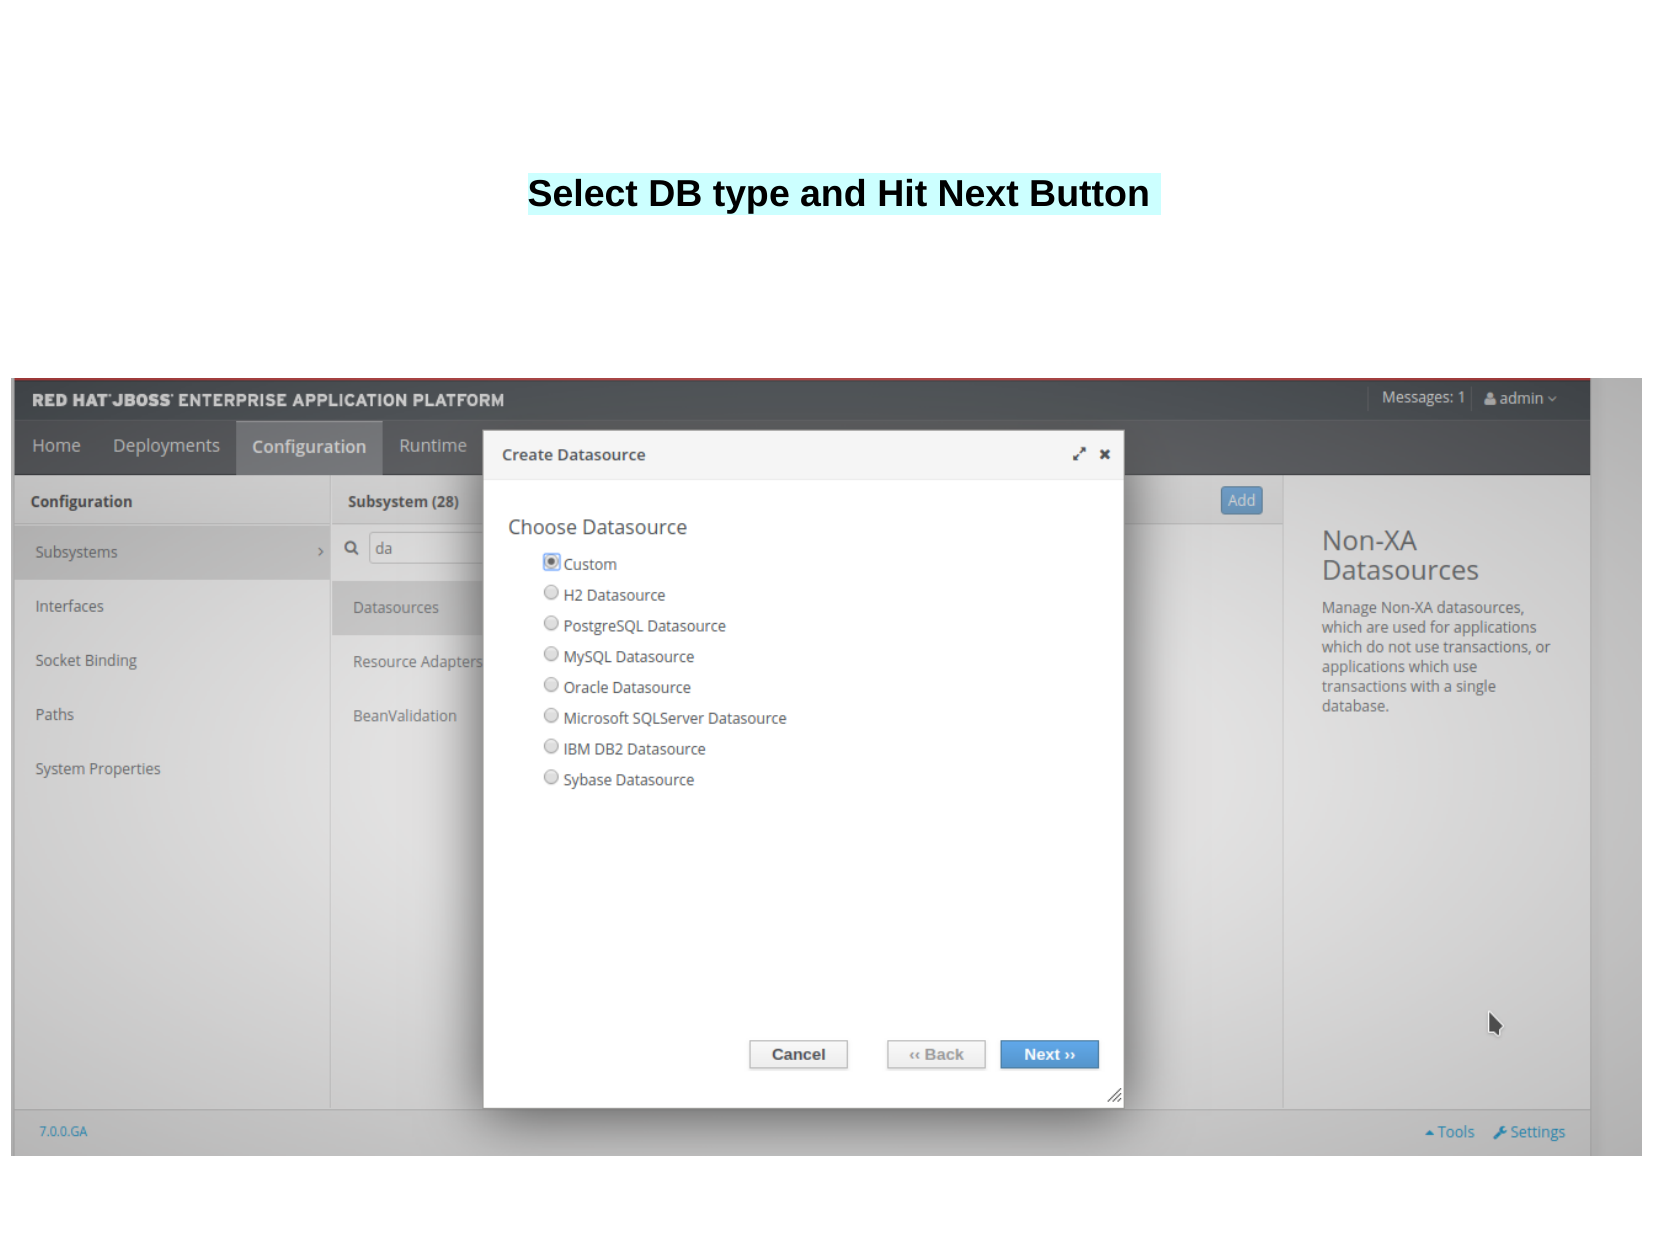

Select DB type and Hit Next Button